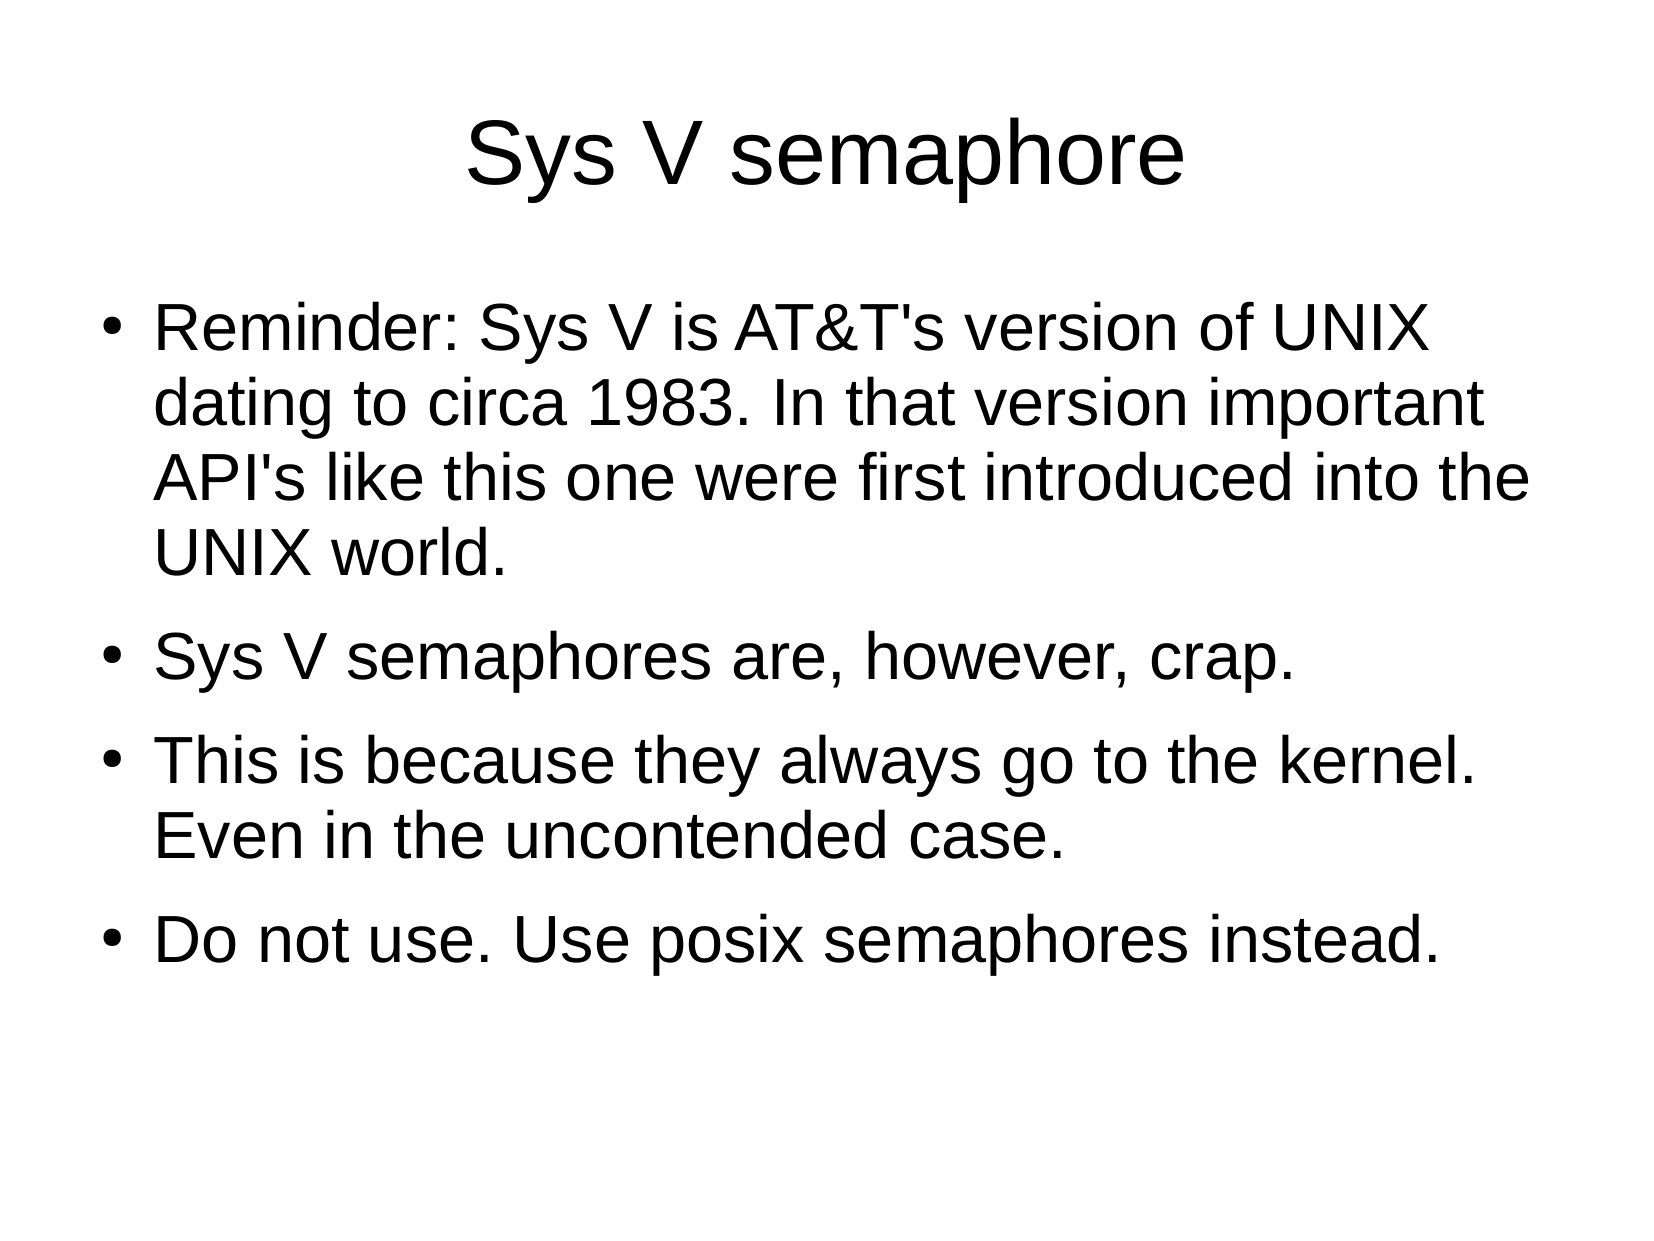

# Sys V semaphore
Reminder: Sys V is AT&T's version of UNIX dating to circa 1983. In that version important API's like this one were first introduced into the UNIX world.
Sys V semaphores are, however, crap.
This is because they always go to the kernel. Even in the uncontended case.
Do not use. Use posix semaphores instead.